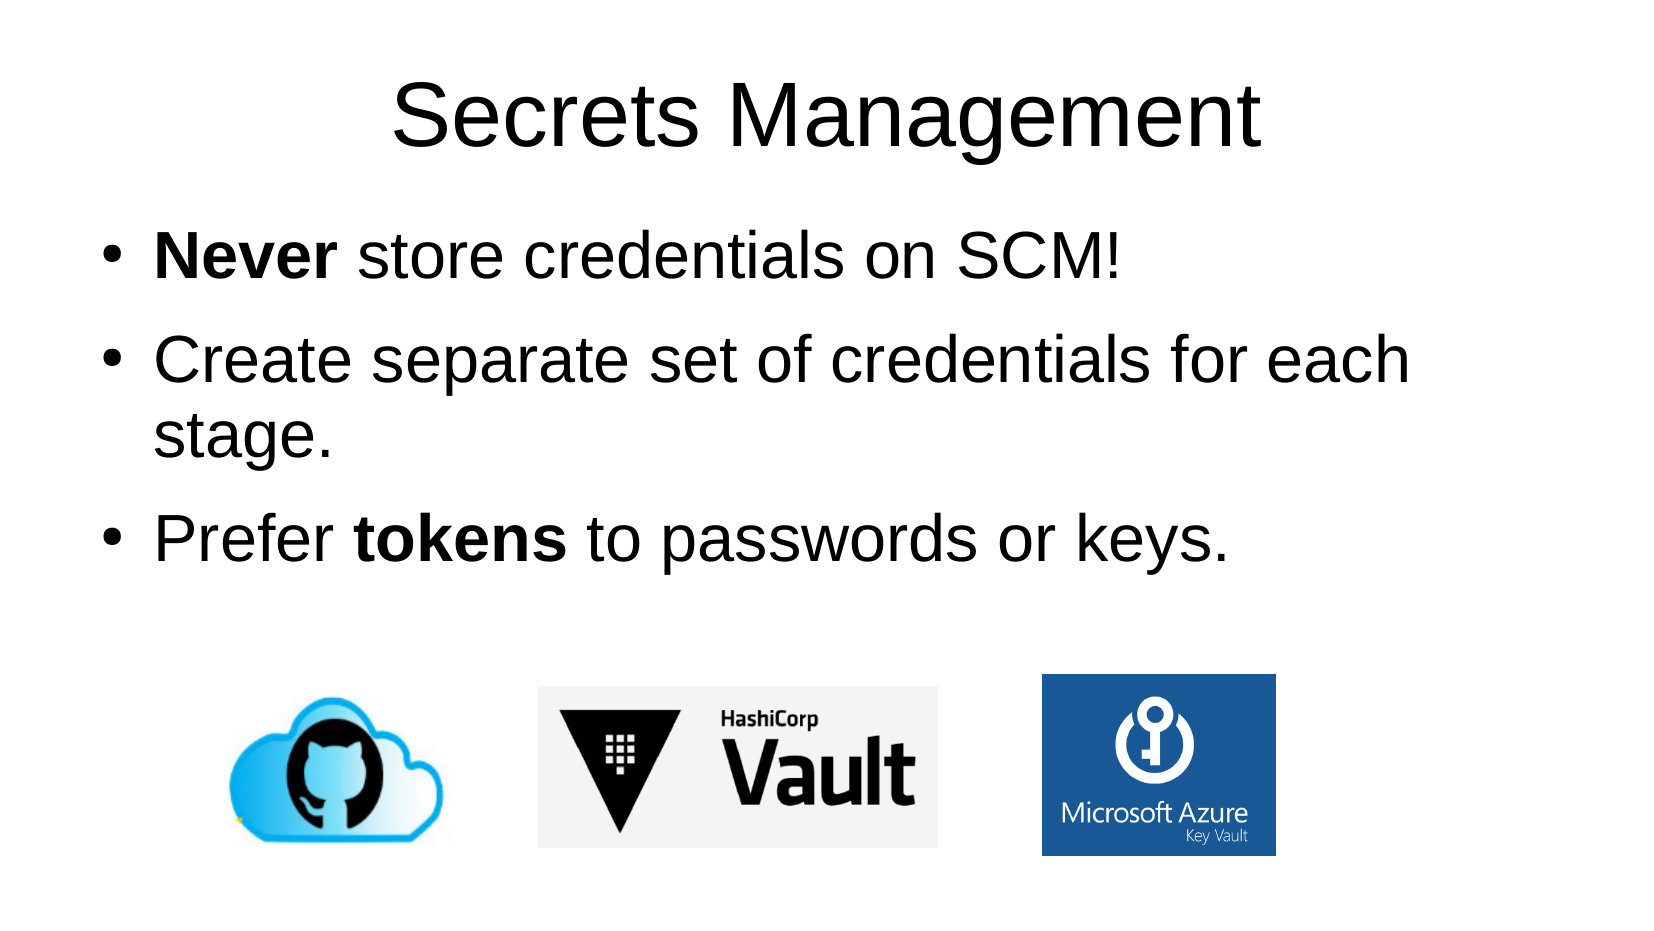

# Secrets Management
Never store credentials on SCM!
Create separate set of credentials for each stage.
Prefer tokens to passwords or keys.